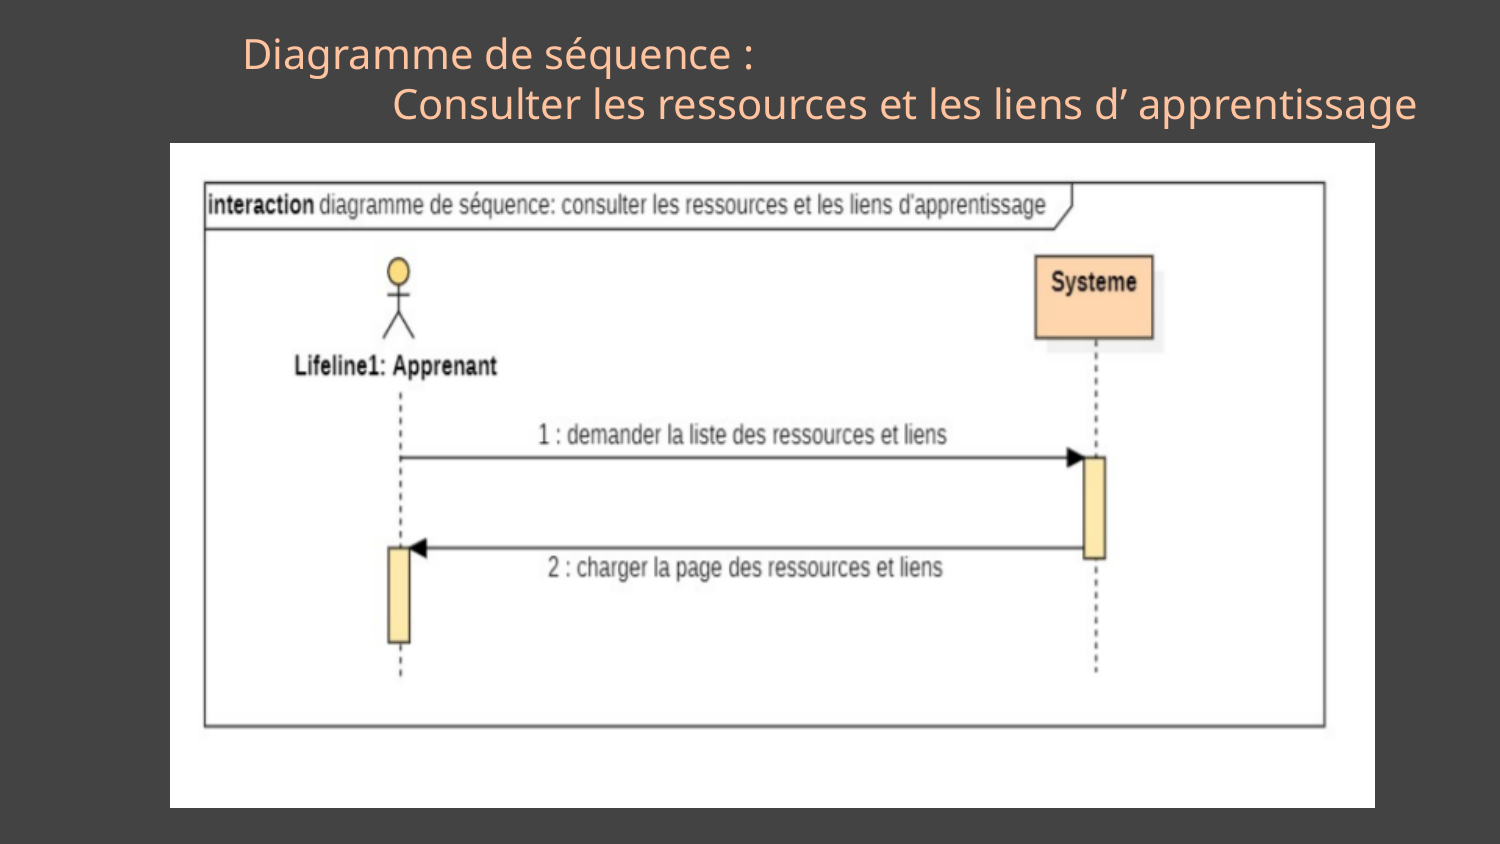

# Diagramme de séquence : Consulter les ressources et les liens d’ apprentissage